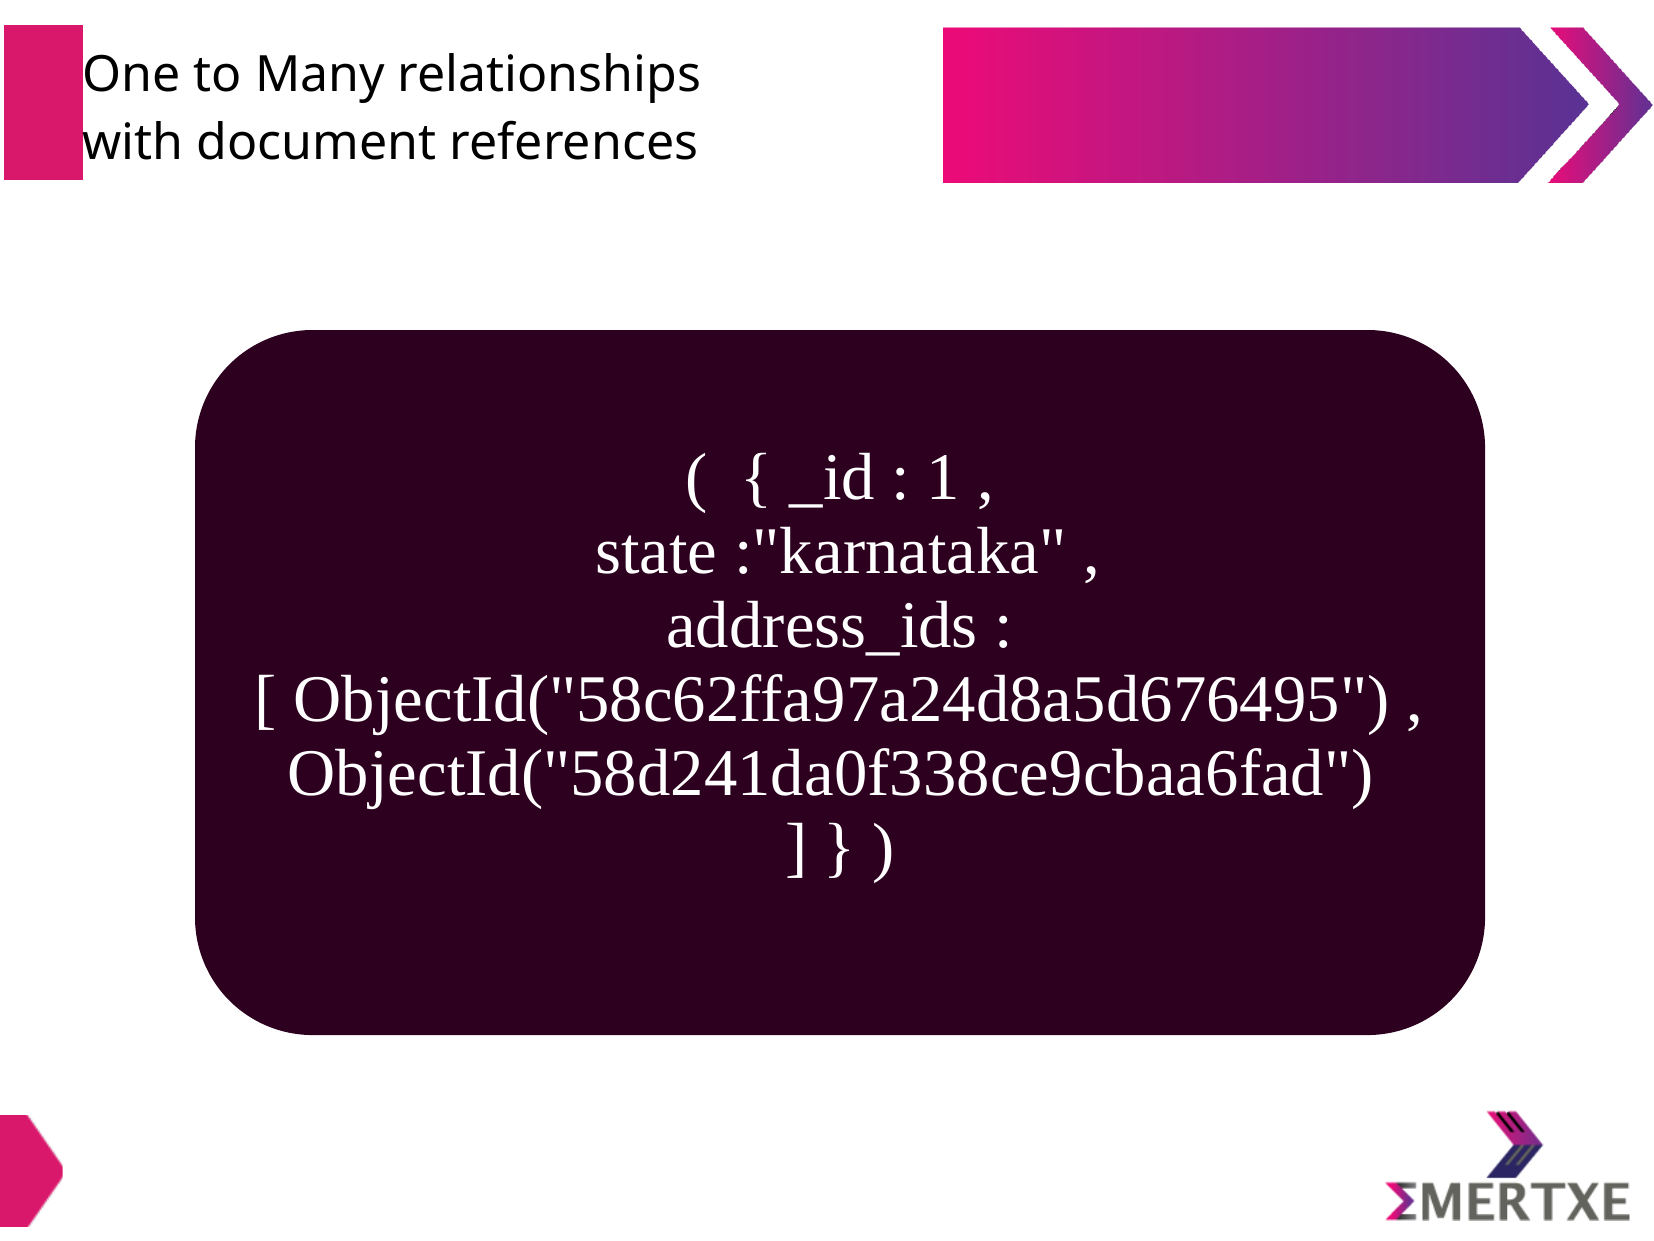

# One to Many relationships with document references
( { _id : 1 ,
 state :"karnataka" ,
 address_ids :
[ ObjectId("58c62ffa97a24d8a5d676495") ,
ObjectId("58d241da0f338ce9cbaa6fad")
] } )